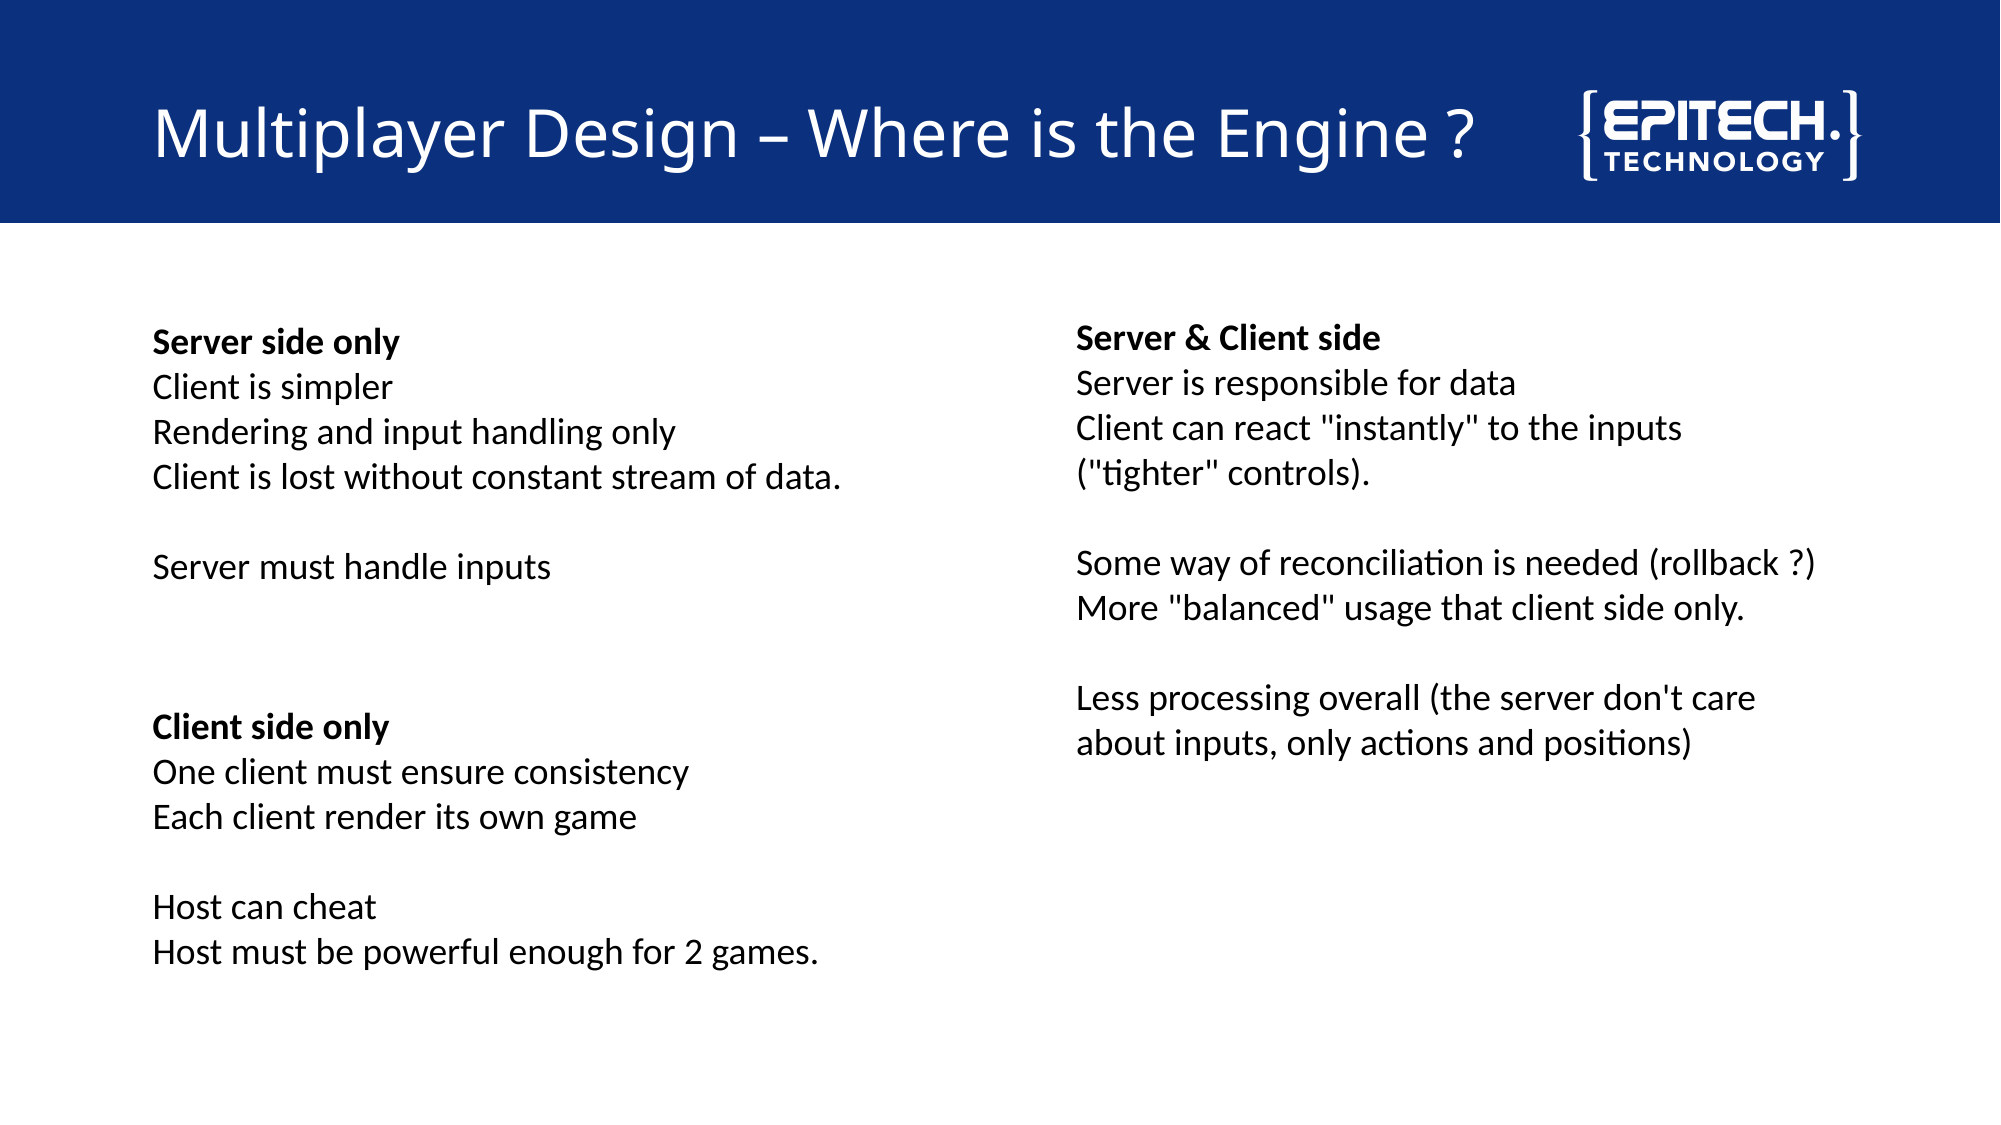

# Multiplayer Design – Where is the Engine ?
Server & Client side
Server is responsible for data
Client can react "instantly" to the inputs
("tighter" controls).
Some way of reconciliation is needed (rollback ?)
More "balanced" usage that client side only.
Less processing overall (the server don't care about inputs, only actions and positions)
Server side only
Client is simpler
Rendering and input handling only
Client is lost without constant stream of data.
Server must handle inputs
Client side only
One client must ensure consistency
Each client render its own game
Host can cheat
Host must be powerful enough for 2 games.